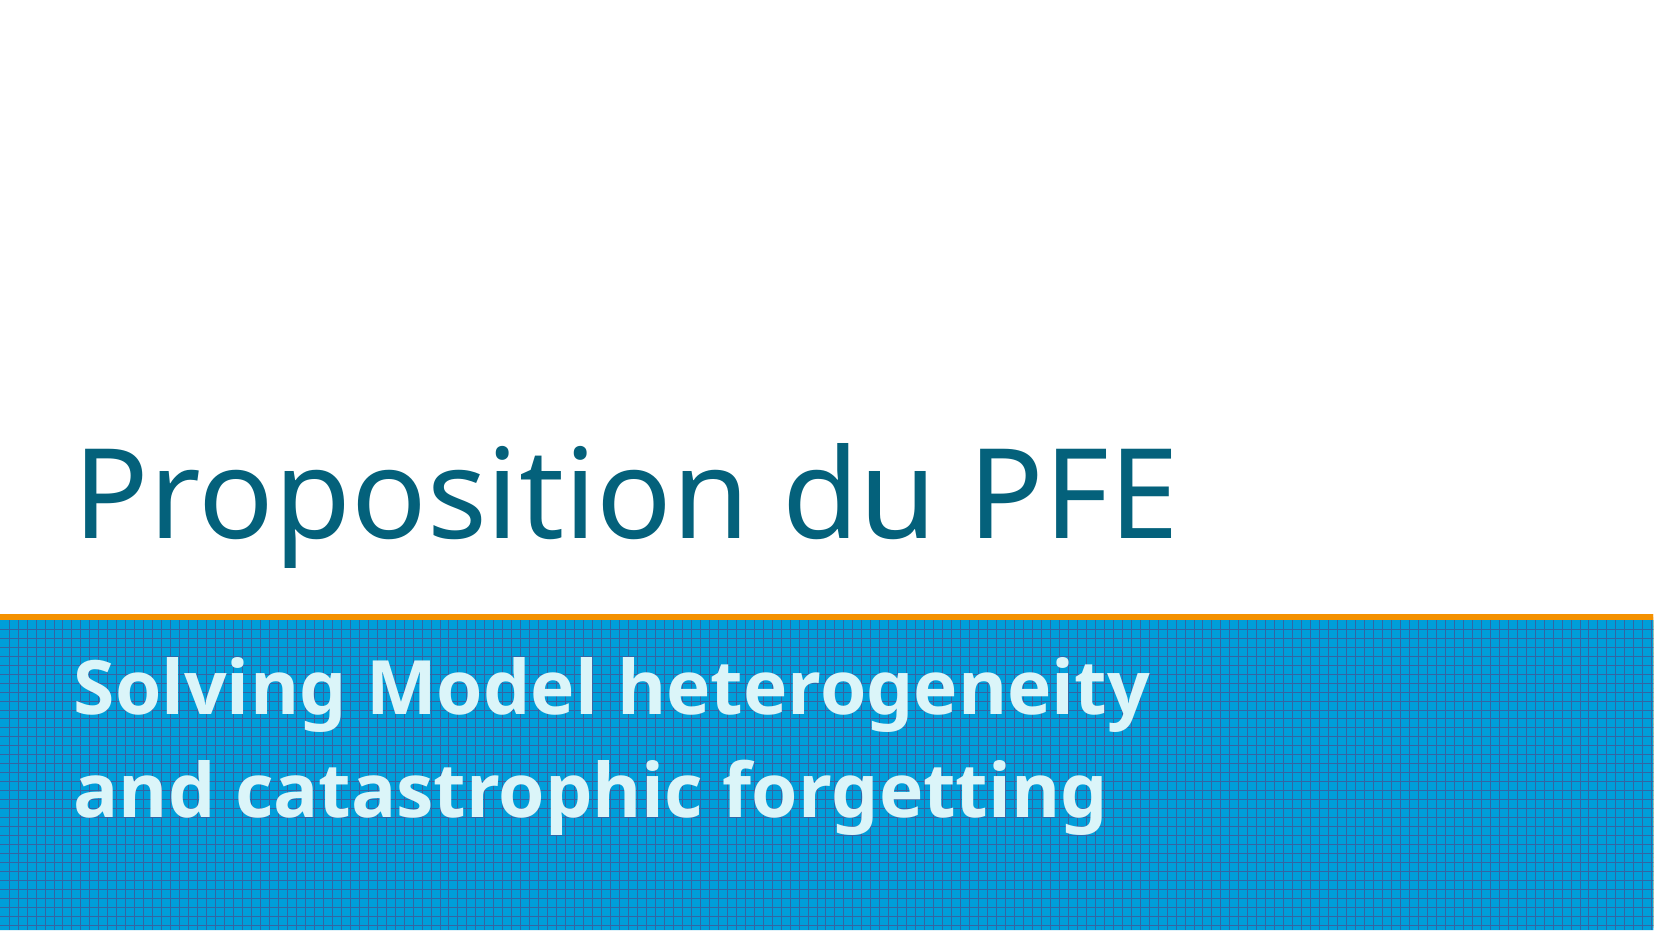

# Proposition du PFE
Solving Model heterogeneity
and catastrophic forgetting